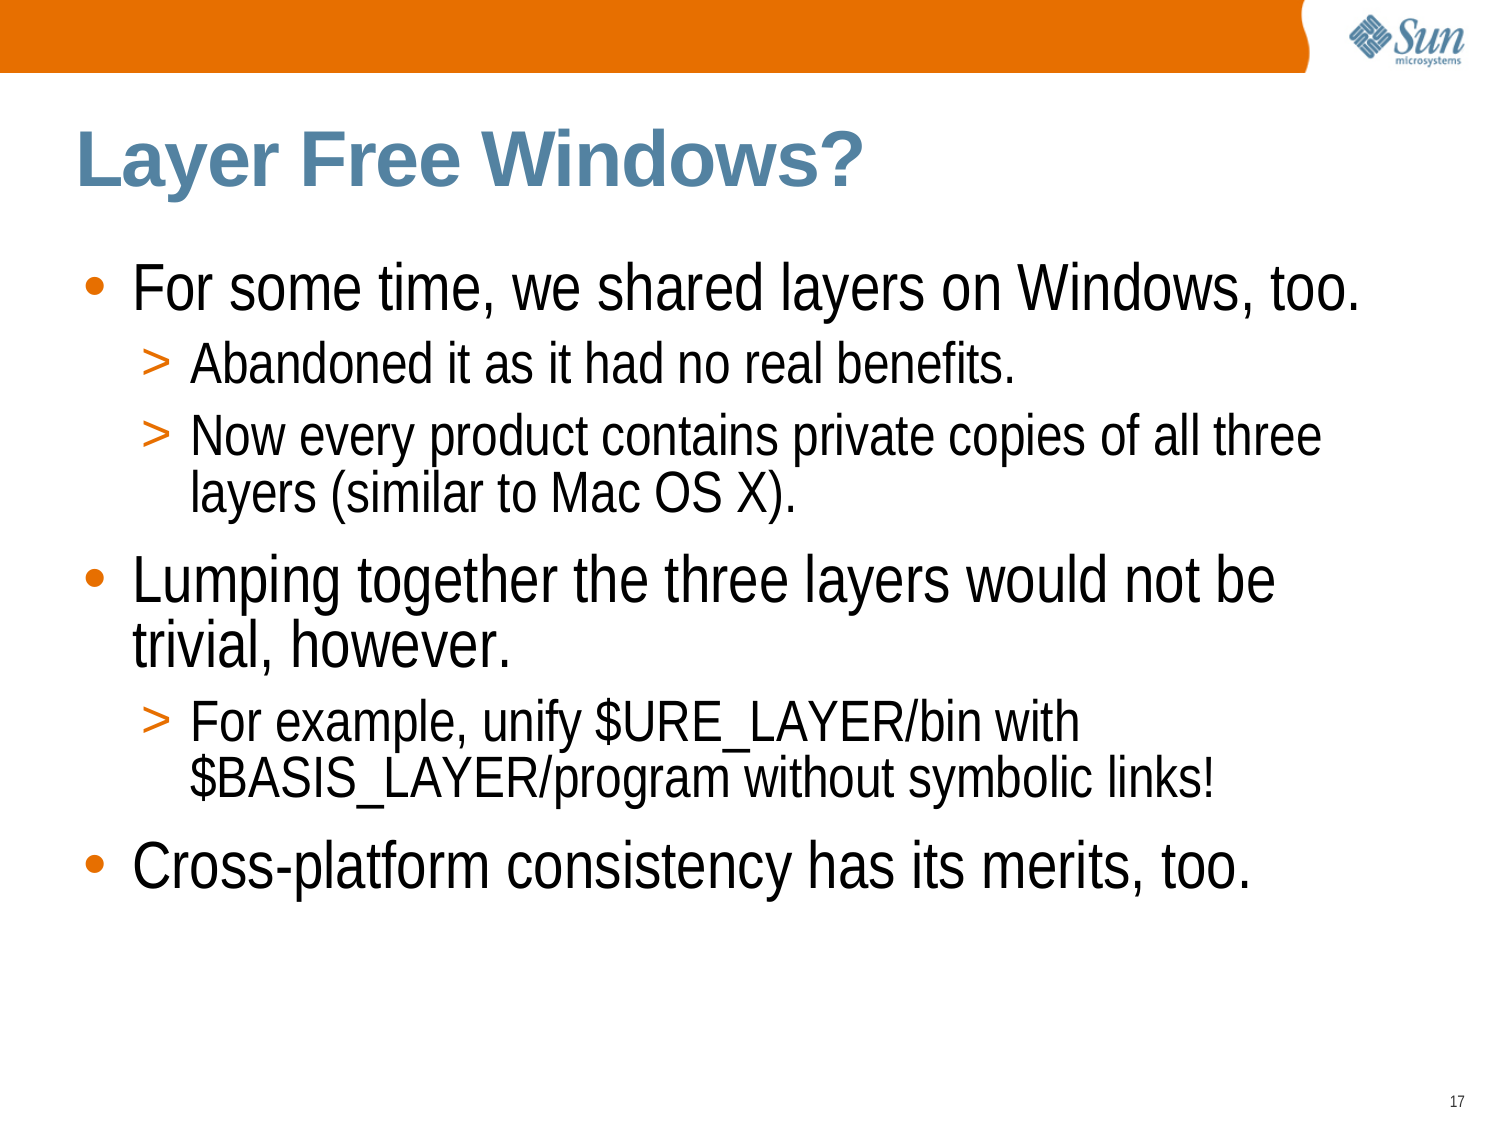

# Layer Free Windows?
For some time, we shared layers on Windows, too.
Abandoned it as it had no real benefits.
Now every product contains private copies of all three layers (similar to Mac OS X).
Lumping together the three layers would not be trivial, however.
For example, unify $URE_LAYER/bin with $BASIS_LAYER/program without symbolic links!
Cross-platform consistency has its merits, too.